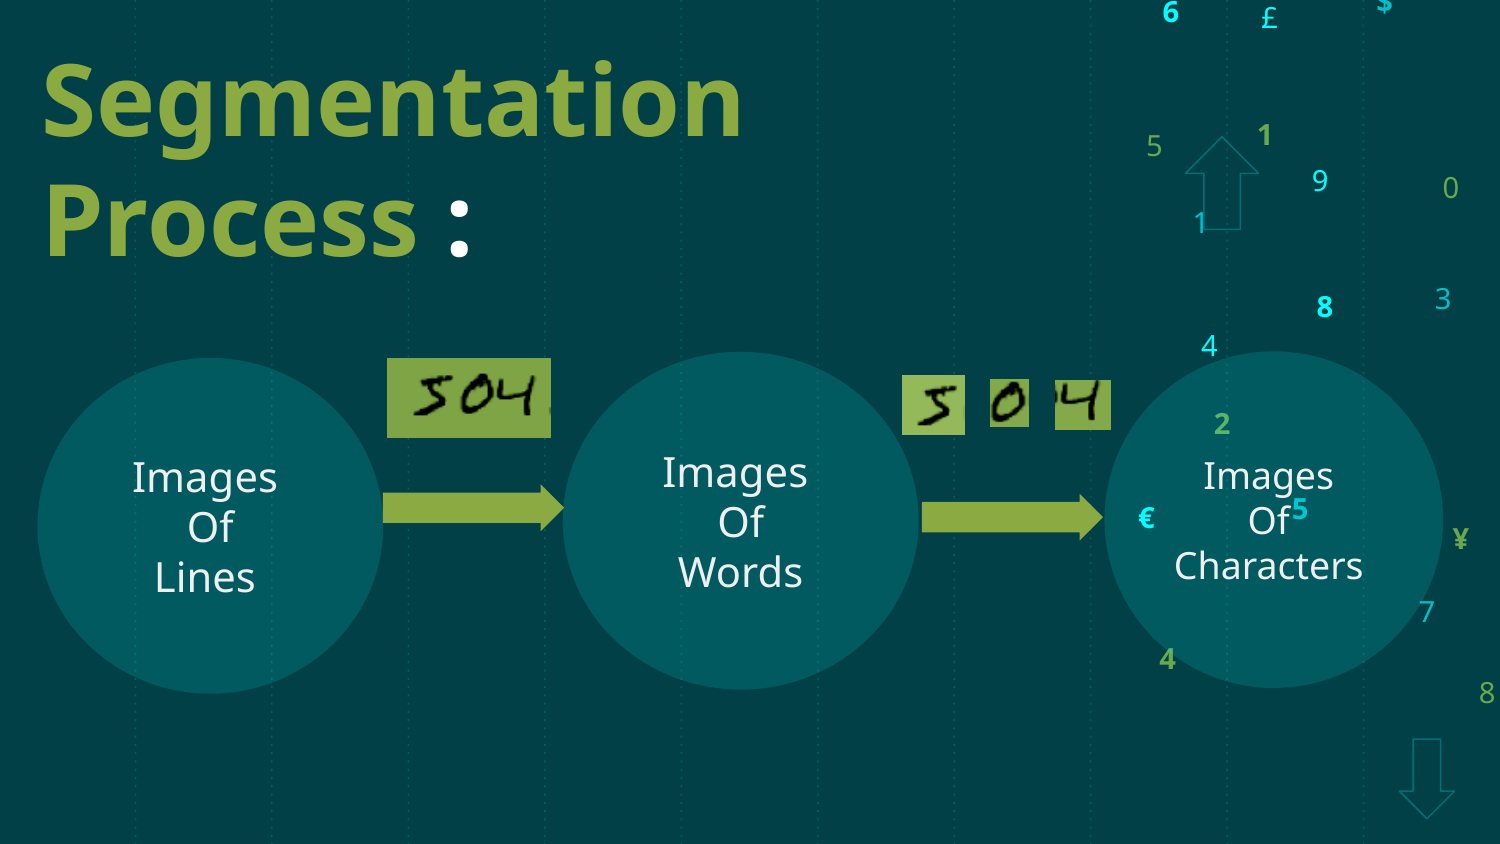

# Segmentation Process :
Images
Of
Characters
Images
Of
Words
Images
Of
Lines